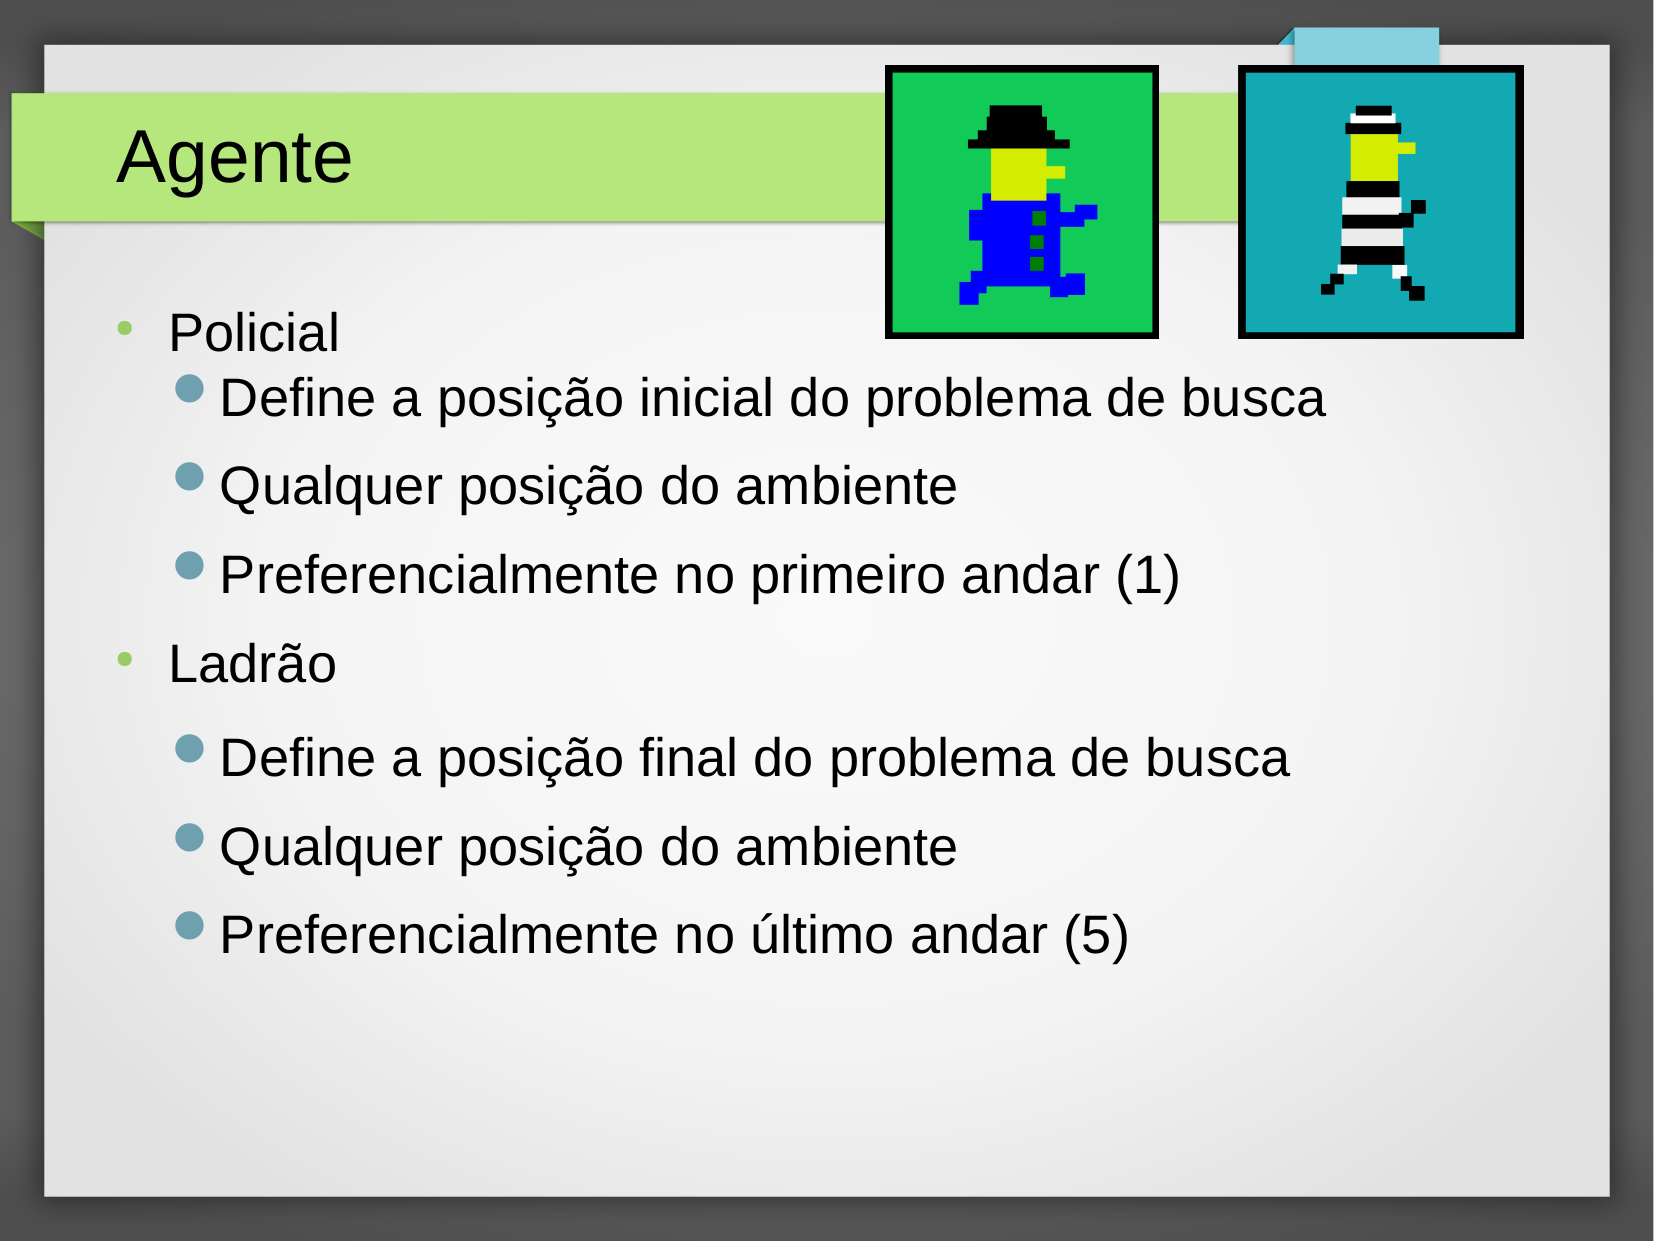

# Agente
Policial
Define a posição inicial do problema de busca
Qualquer posição do ambiente
Preferencialmente no primeiro andar (1)
Ladrão
Define a posição final do problema de busca
Qualquer posição do ambiente
Preferencialmente no último andar (5)